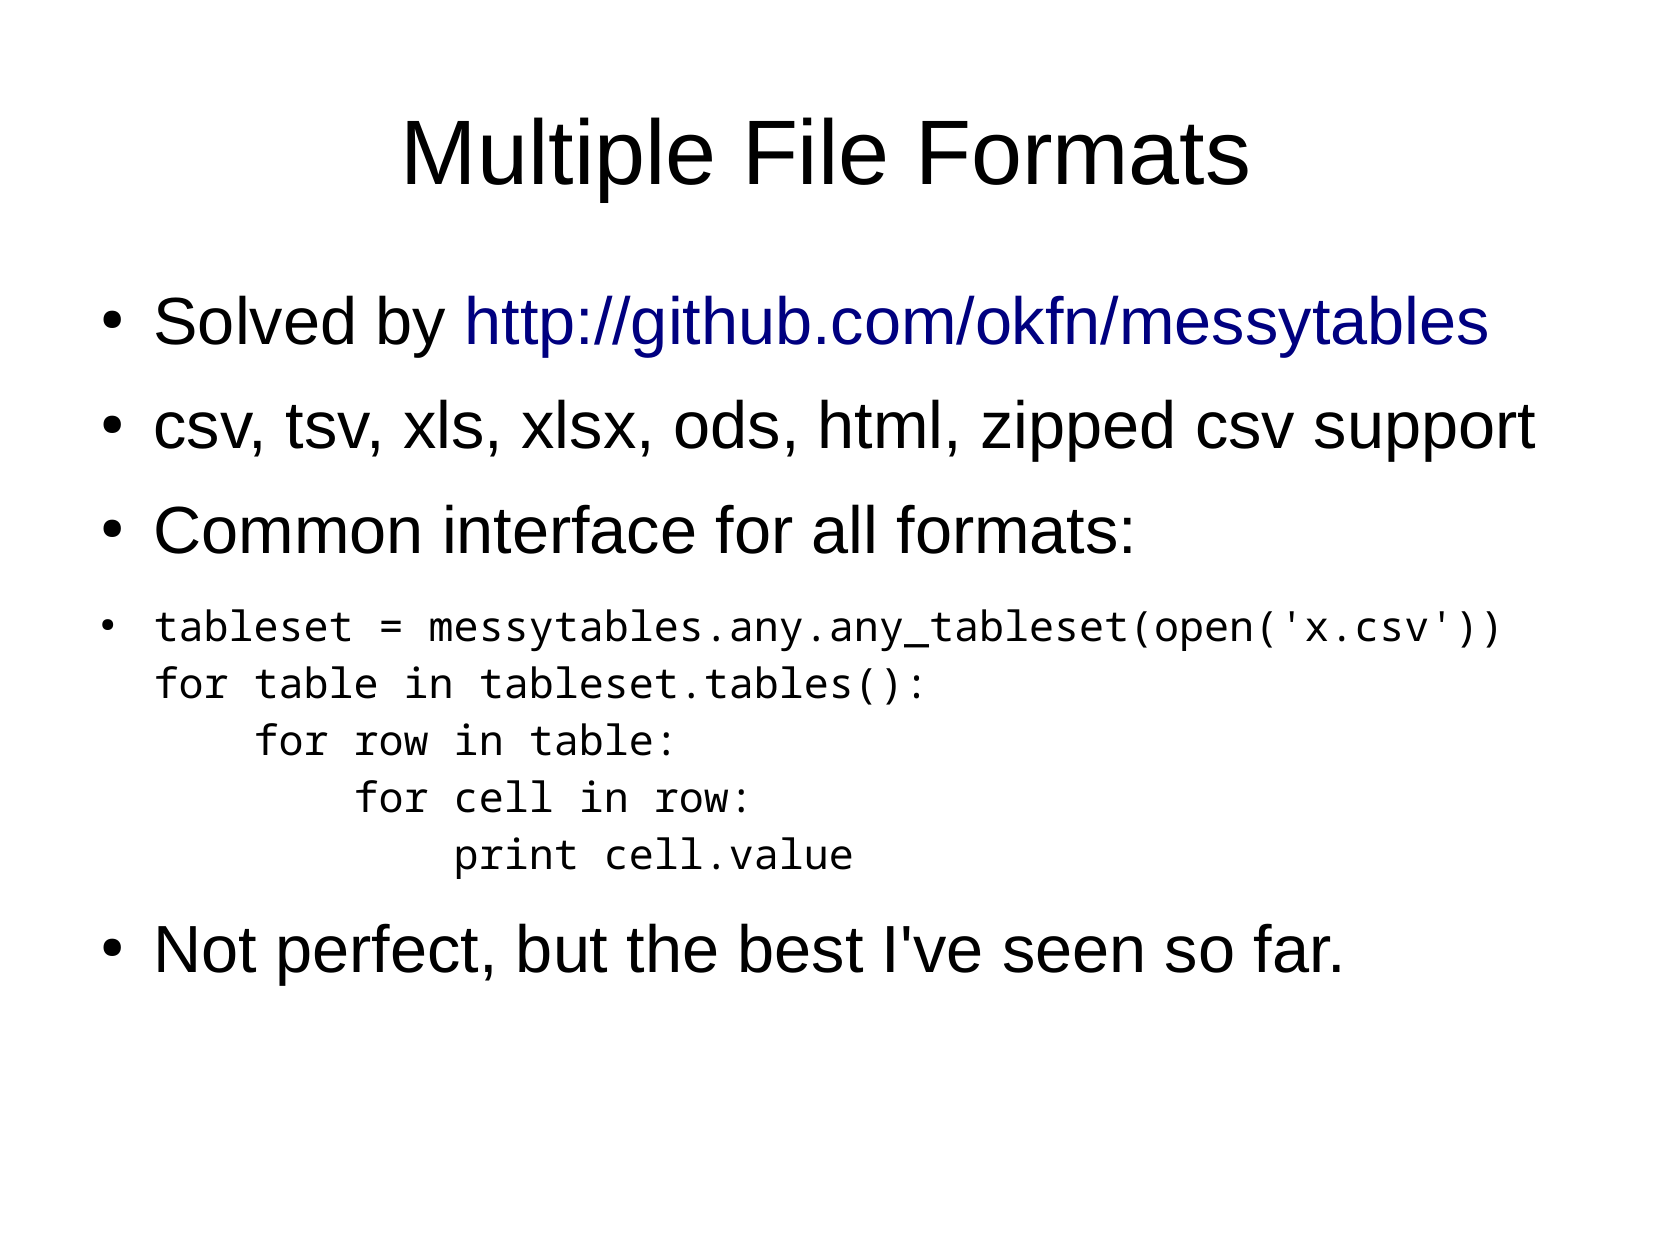

# Multiple File Formats
Solved by http://github.com/okfn/messytables
csv, tsv, xls, xlsx, ods, html, zipped csv support
Common interface for all formats:
tableset = messytables.any.any_tableset(open('x.csv'))
for table in tableset.tables():
 for row in table:
 for cell in row:
 print cell.value
Not perfect, but the best I've seen so far.